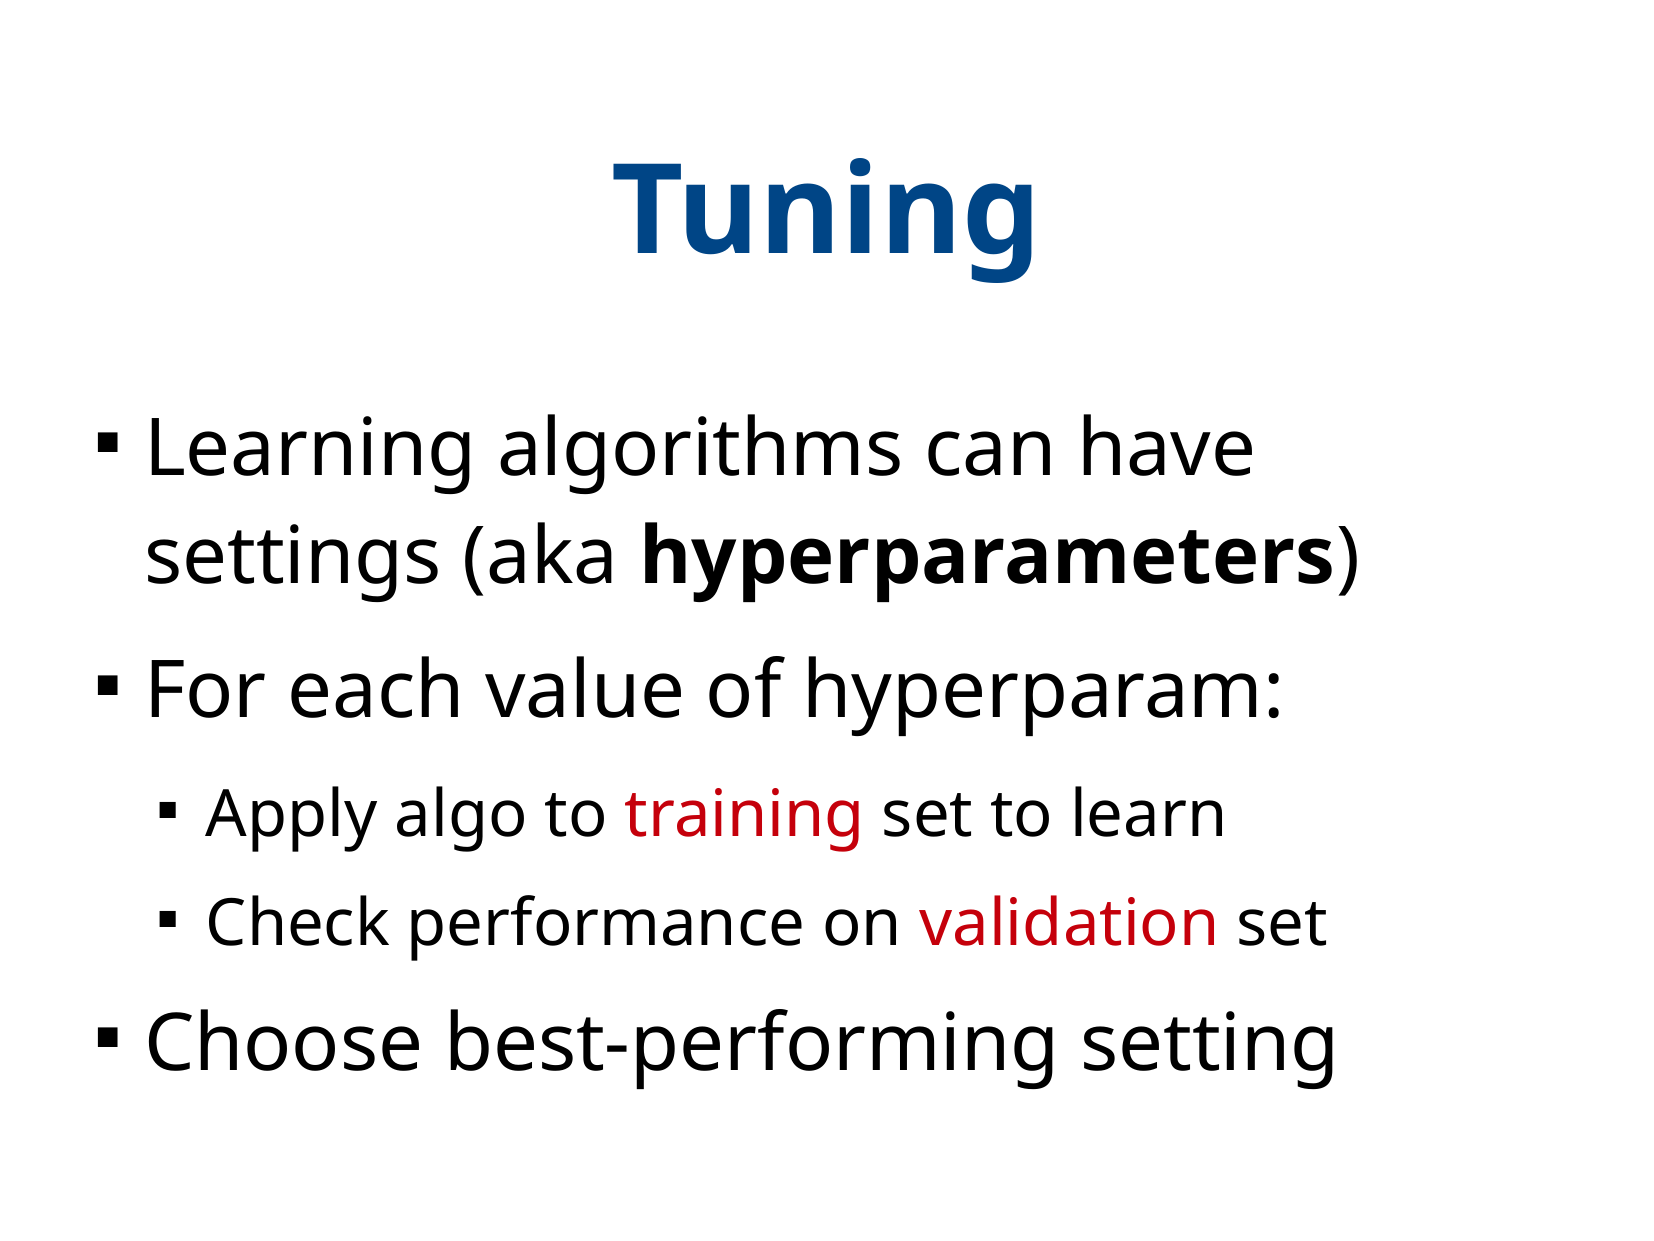

# Tuning
Learning algorithms can have settings (aka hyperparameters)
For each value of hyperparam:
Apply algo to training set to learn
Check performance on validation set
Choose best-performing setting